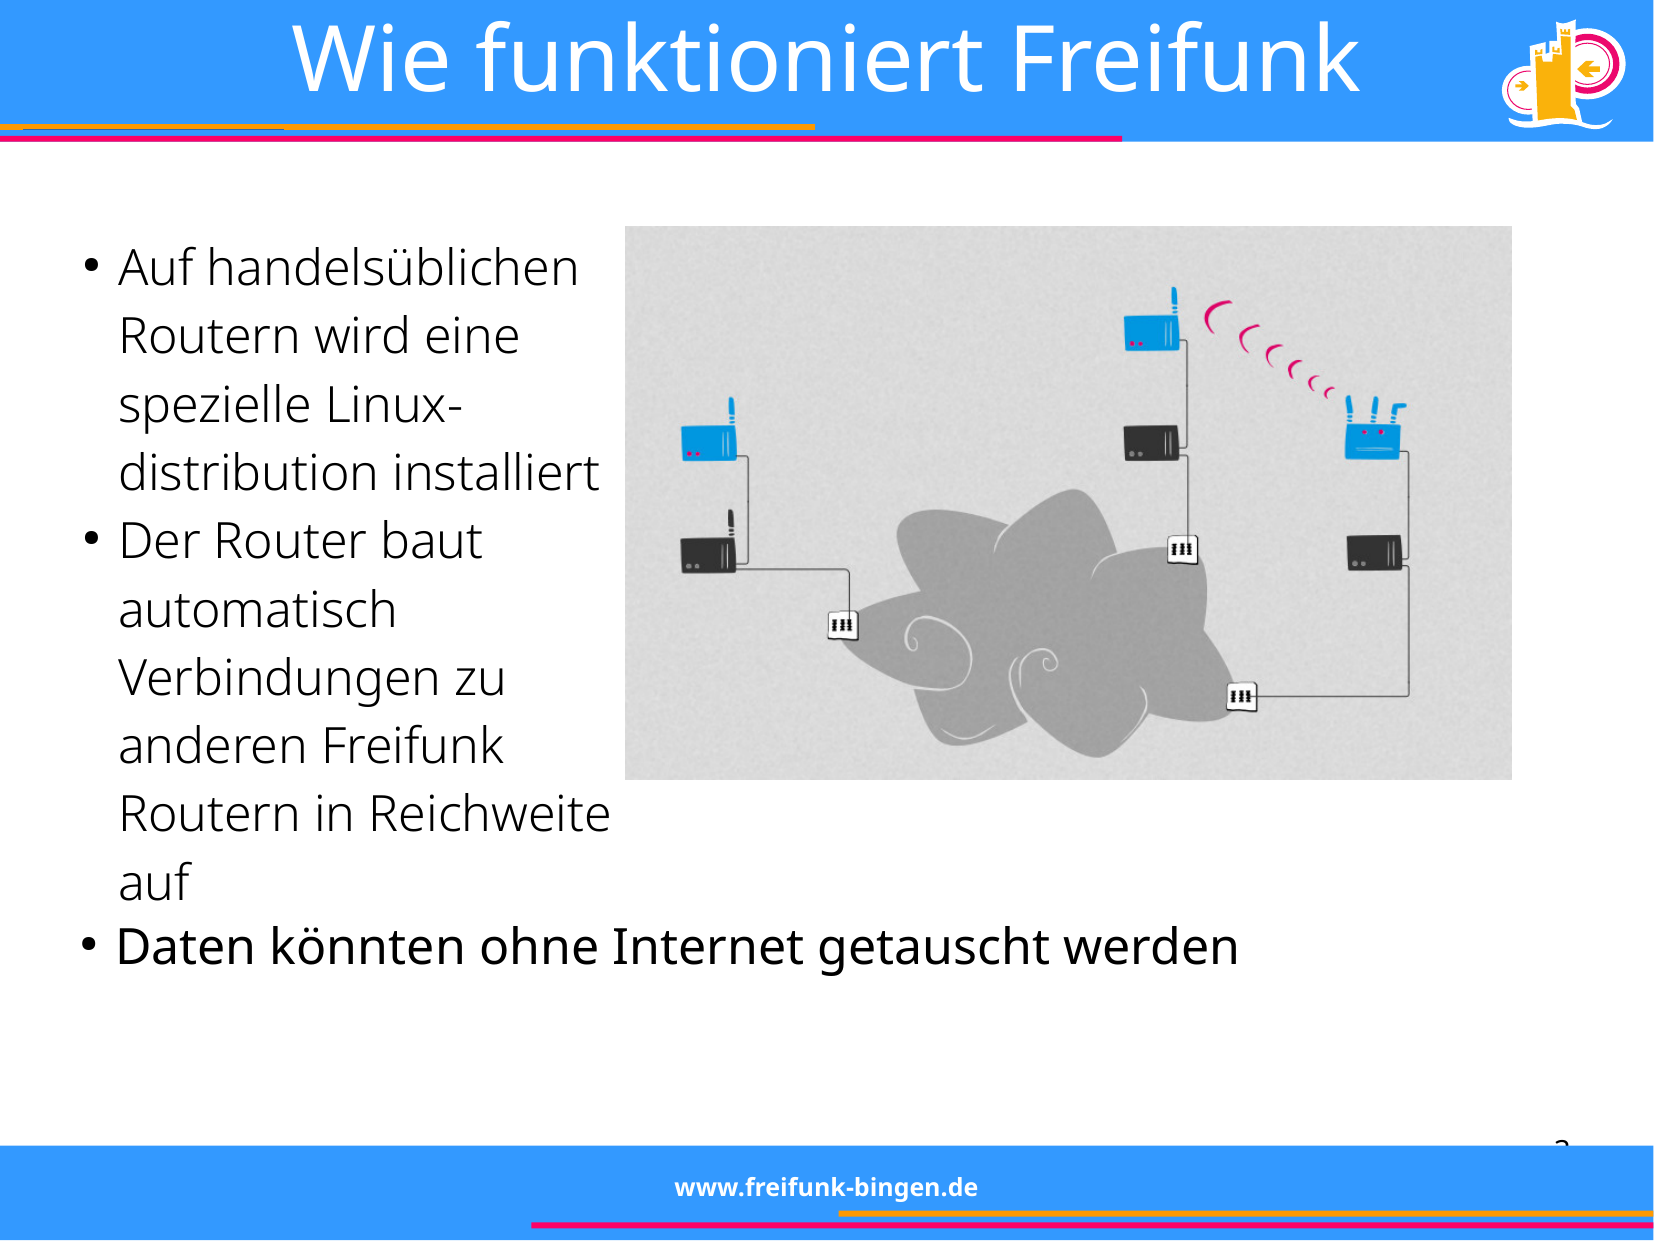

# Wie funktioniert Freifunk
Auf handelsüblichen
Routern wird eine
spezielle Linux-
distribution installiert
Der Router baut
automatisch
Verbindungen zu anderen Freifunk Routern in Reichweite auf
Daten könnten ohne Internet getauscht werden
3
www.freifunk-bingen.de